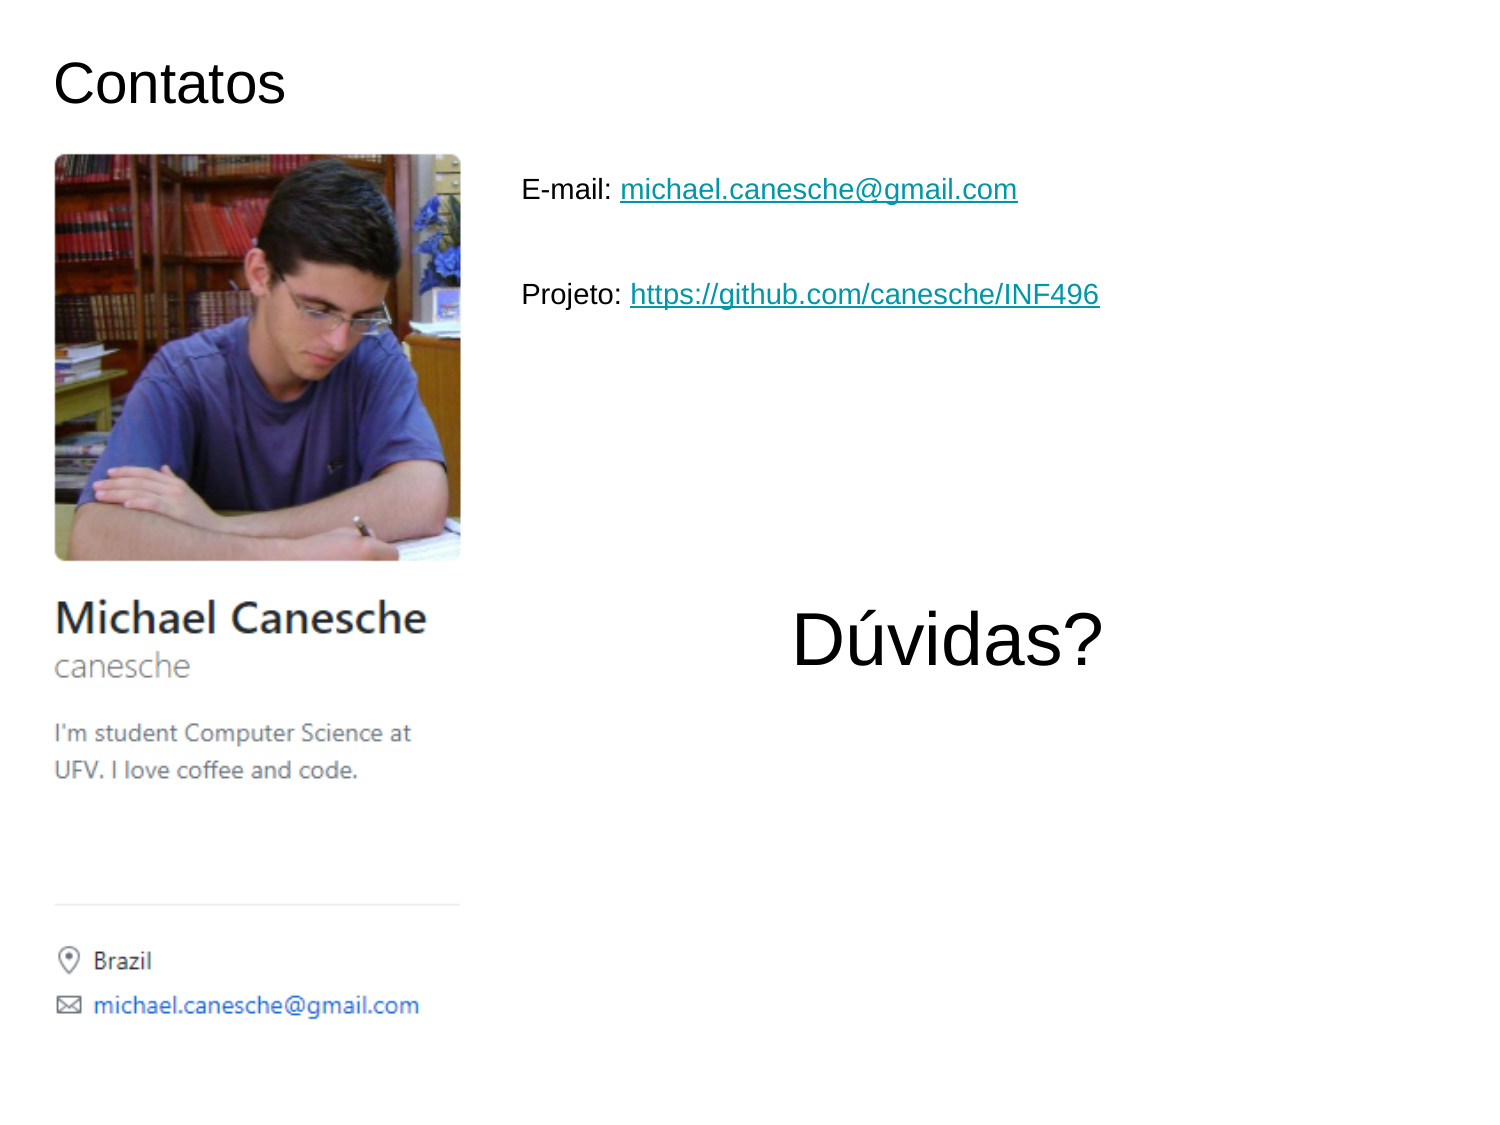

# Contatos
E-mail: michael.canesche@gmail.com
Projeto: https://github.com/canesche/INF496
Dúvidas?